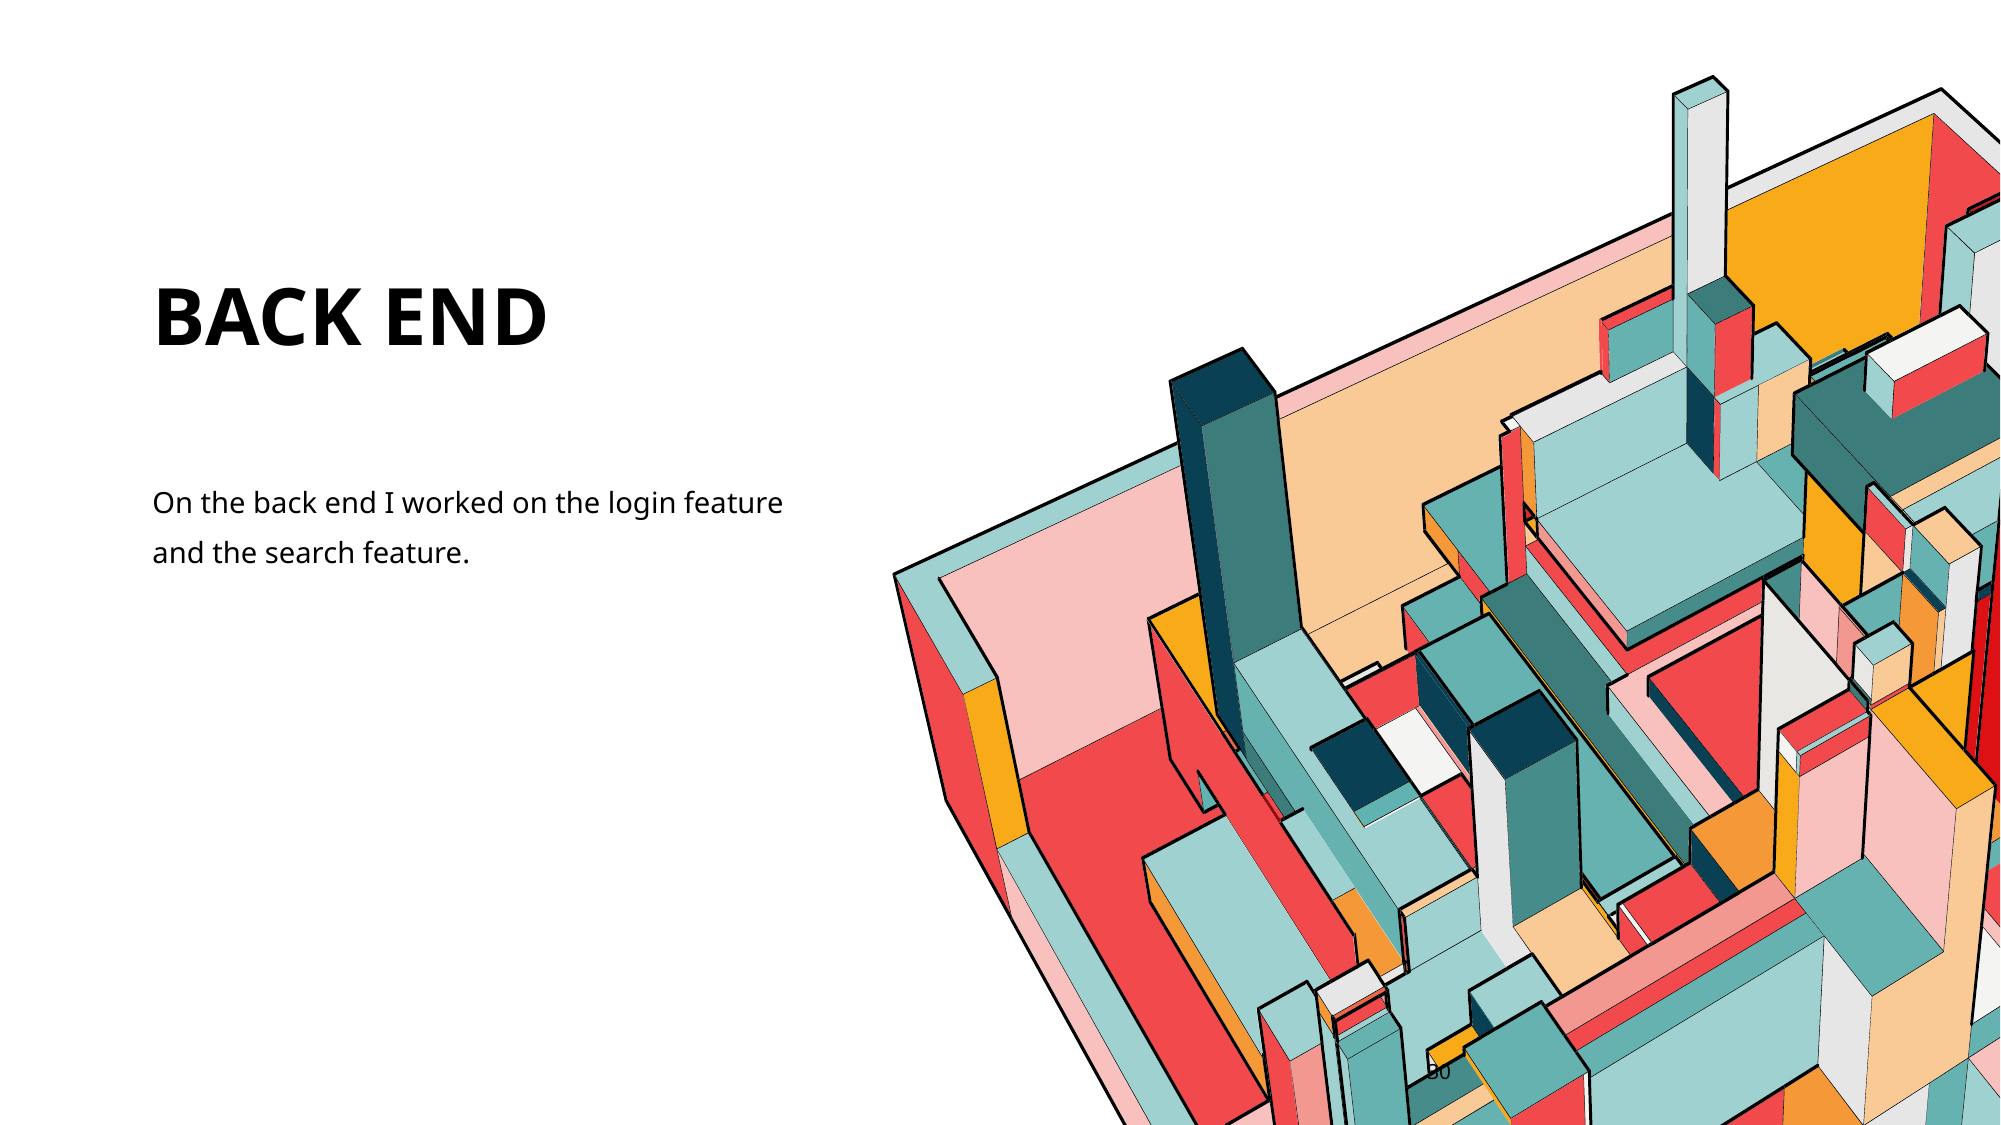

# Back end
On the back end I worked on the login feature and the search feature.